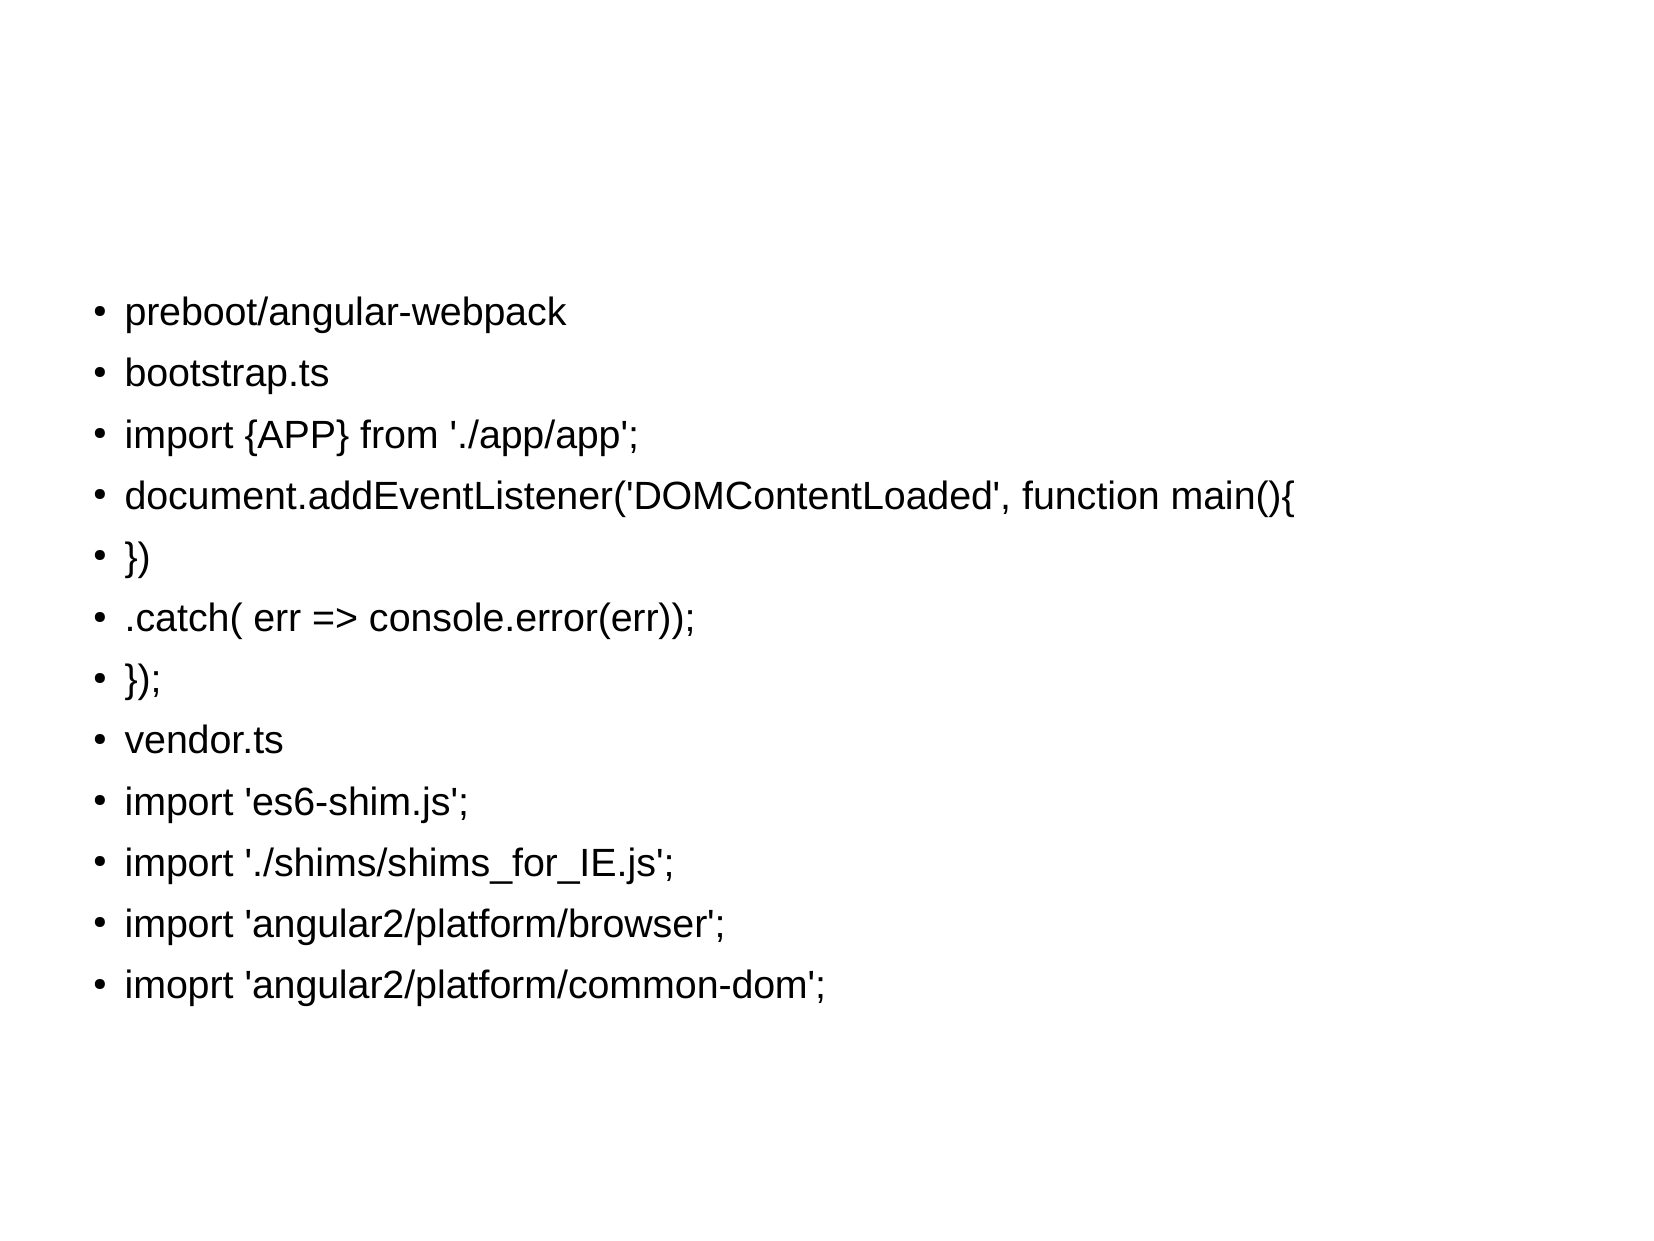

#
preboot/angular-webpack
bootstrap.ts
import {APP} from './app/app';
document.addEventListener('DOMContentLoaded', function main(){
})
.catch( err => console.error(err));
});
vendor.ts
import 'es6-shim.js';
import './shims/shims_for_IE.js';
import 'angular2/platform/browser';
imoprt 'angular2/platform/common-dom';